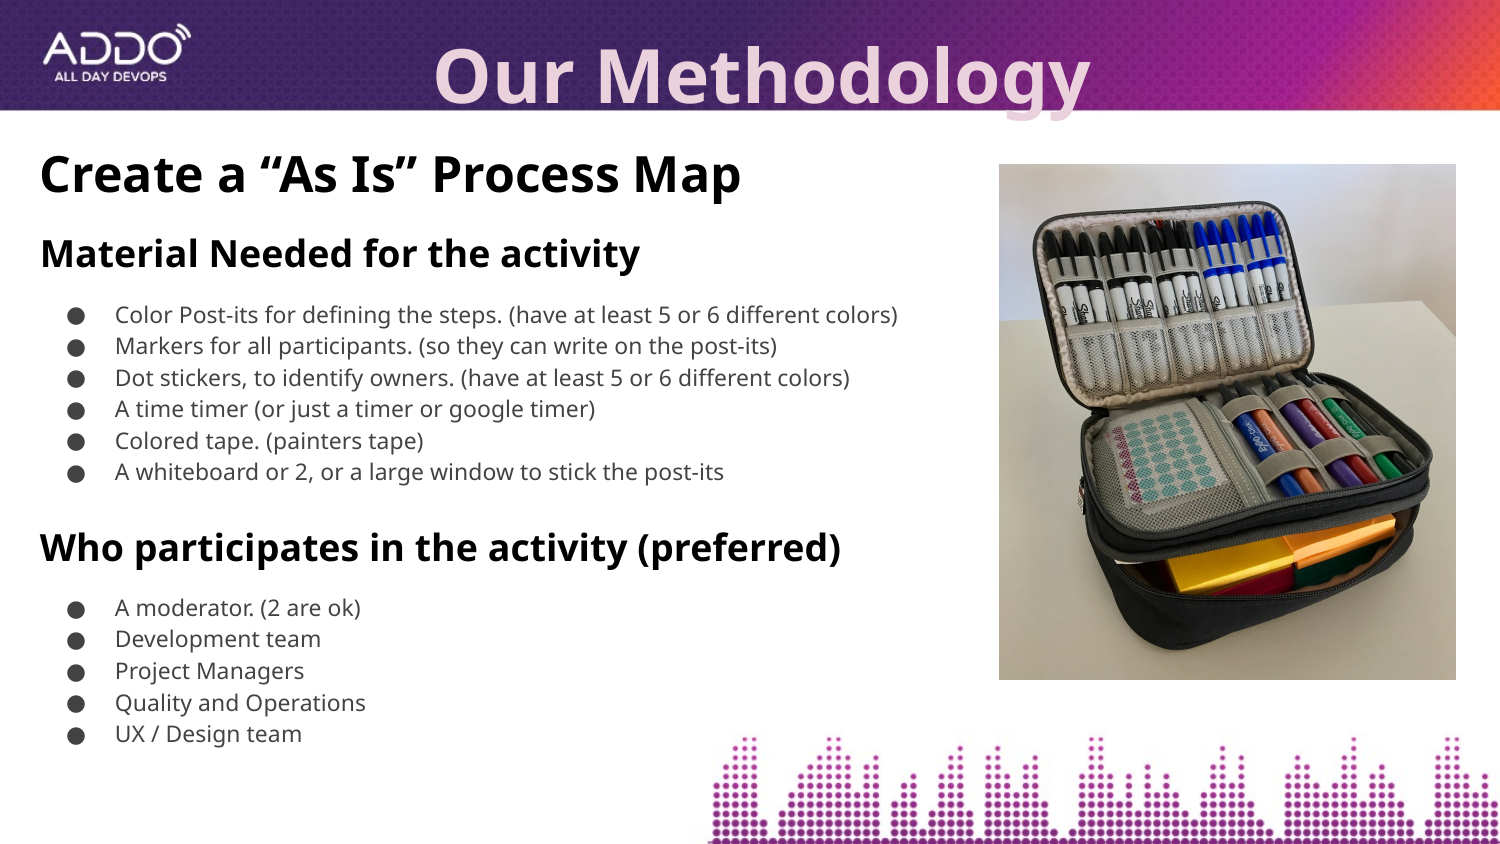

Our Methodology
Create a “As Is” Process Map
Material Needed for the activity
Color Post-its for defining the steps. (have at least 5 or 6 different colors)
Markers for all participants. (so they can write on the post-its)
Dot stickers, to identify owners. (have at least 5 or 6 different colors)
A time timer (or just a timer or google timer)
Colored tape. (painters tape)
A whiteboard or 2, or a large window to stick the post-its
Who participates in the activity (preferred)
A moderator. (2 are ok)
Development team
Project Managers
Quality and Operations
UX / Design team